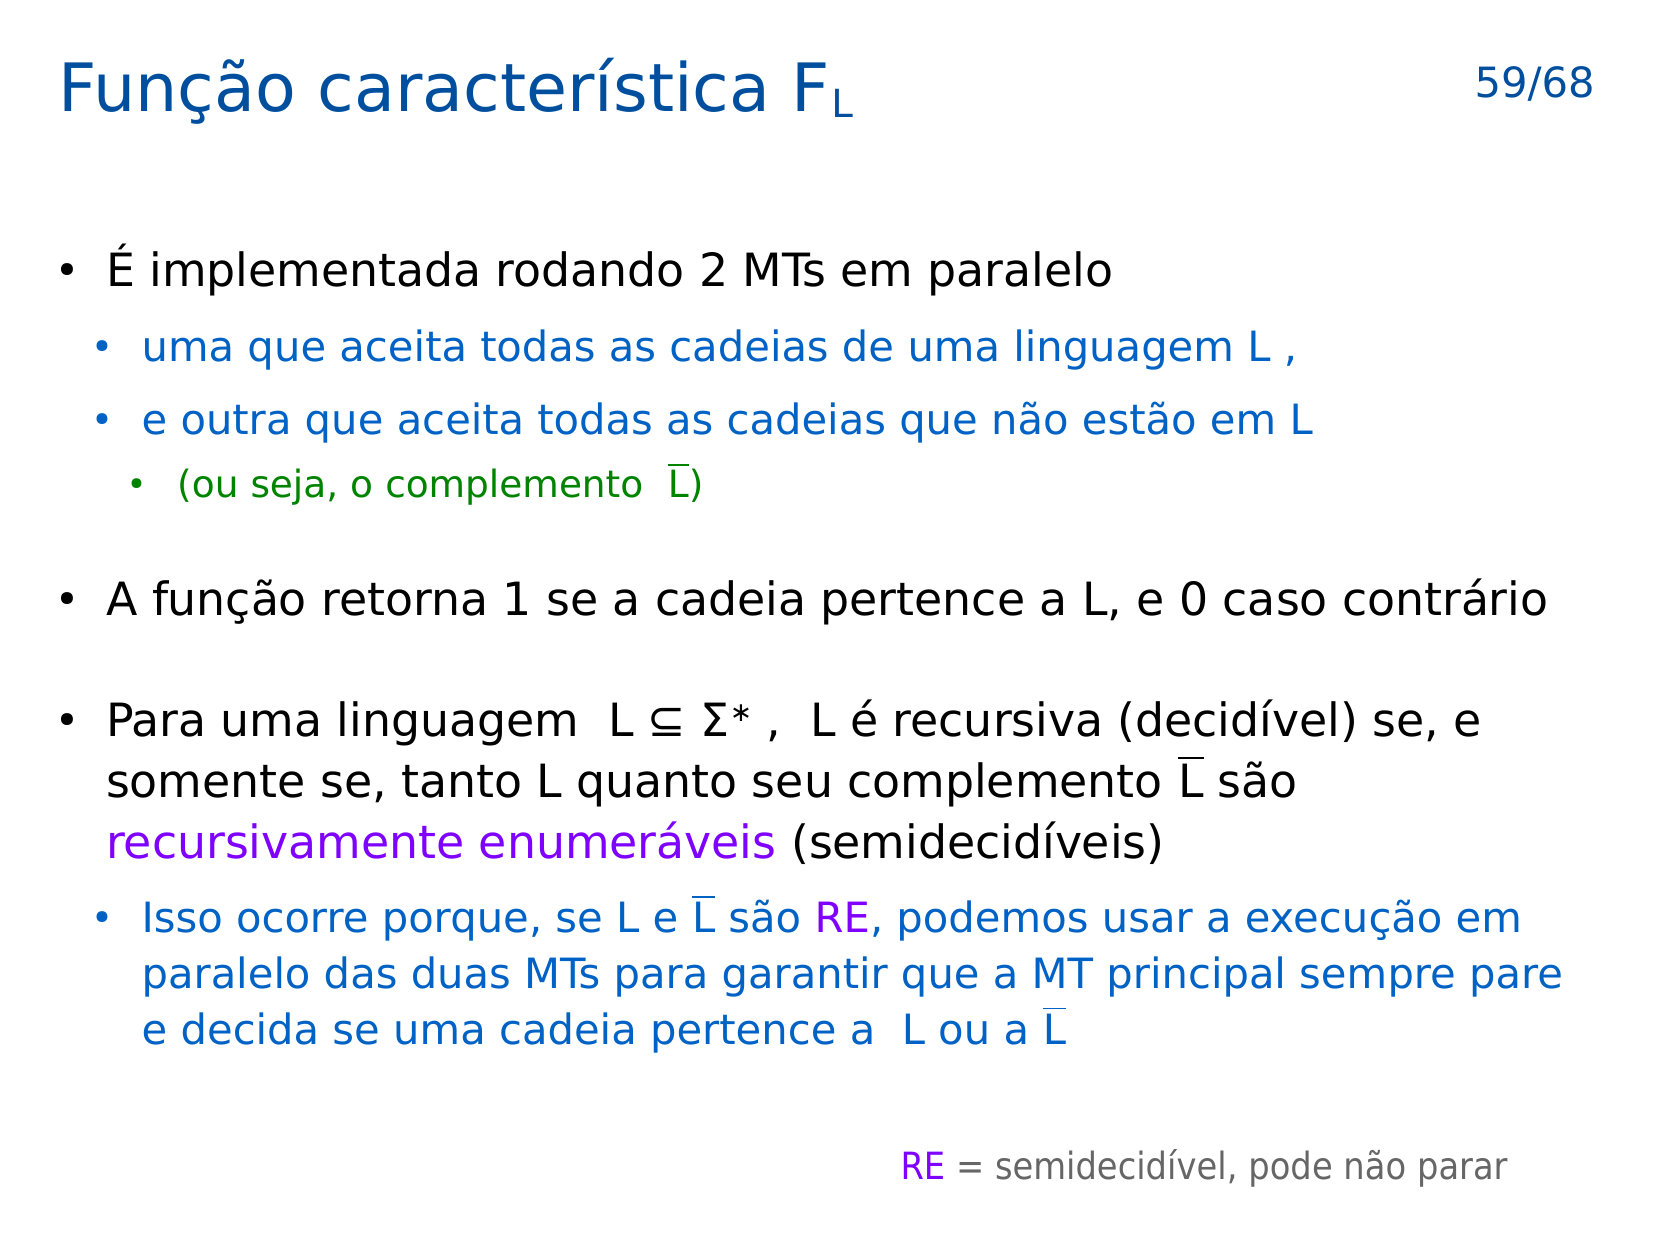

# Função característica FL
59
É implementada rodando 2 MTs em paralelo
uma que aceita todas as cadeias de uma linguagem L ,
e outra que aceita todas as cadeias que não estão em L
(ou seja, o complemento L)
A função retorna 1 se a cadeia pertence a L, e 0 caso contrário
Para uma linguagem L ⊆ Σ∗ , L é recursiva (decidível) se, e somente se, tanto L quanto seu complemento L são recursivamente enumeráveis (semidecidíveis)
Isso ocorre porque, se L e L são RE, podemos usar a execução em paralelo das duas MTs para garantir que a MT principal sempre pare e decida se uma cadeia pertence a L ou a L
RE = semidecidível, pode não parar